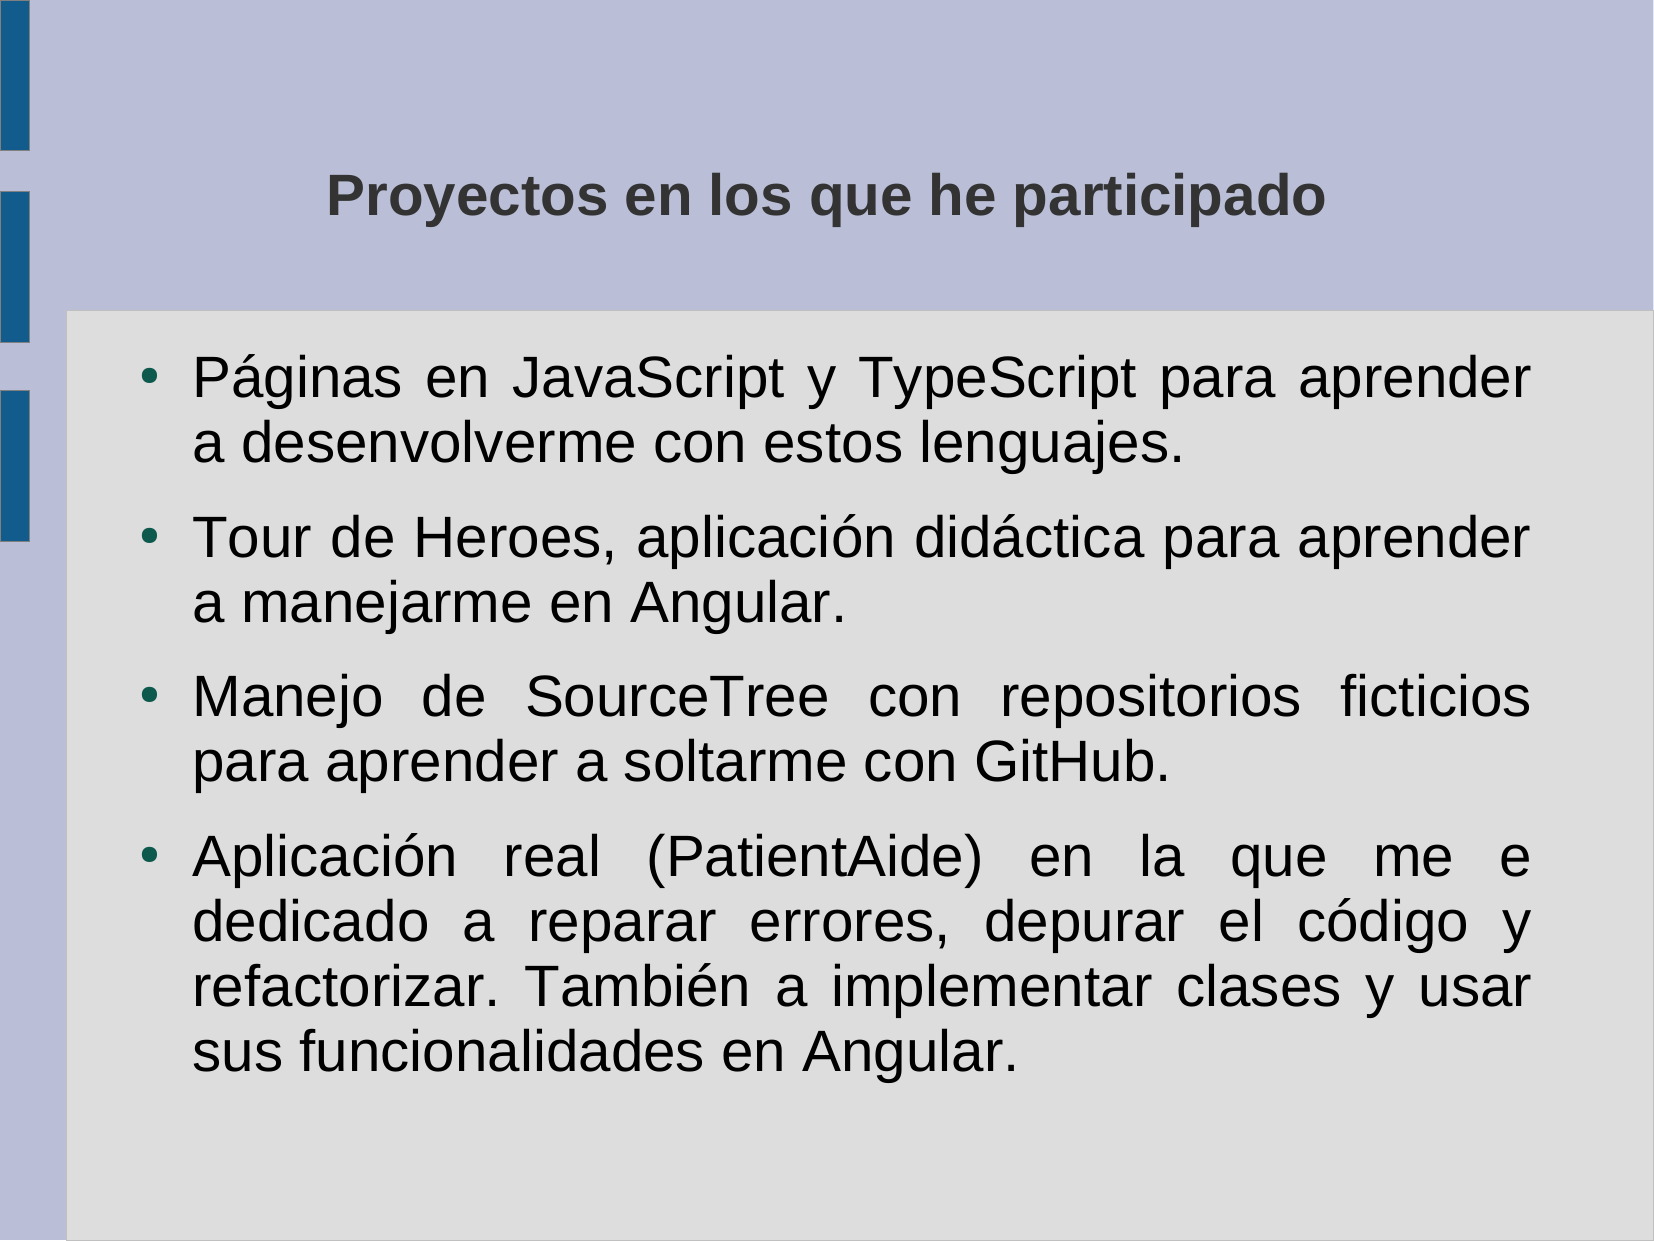

# Proyectos en los que he participado
Páginas en JavaScript y TypeScript para aprender a desenvolverme con estos lenguajes.
Tour de Heroes, aplicación didáctica para aprender a manejarme en Angular.
Manejo de SourceTree con repositorios ficticios para aprender a soltarme con GitHub.
Aplicación real (PatientAide) en la que me e dedicado a reparar errores, depurar el código y refactorizar. También a implementar clases y usar sus funcionalidades en Angular.